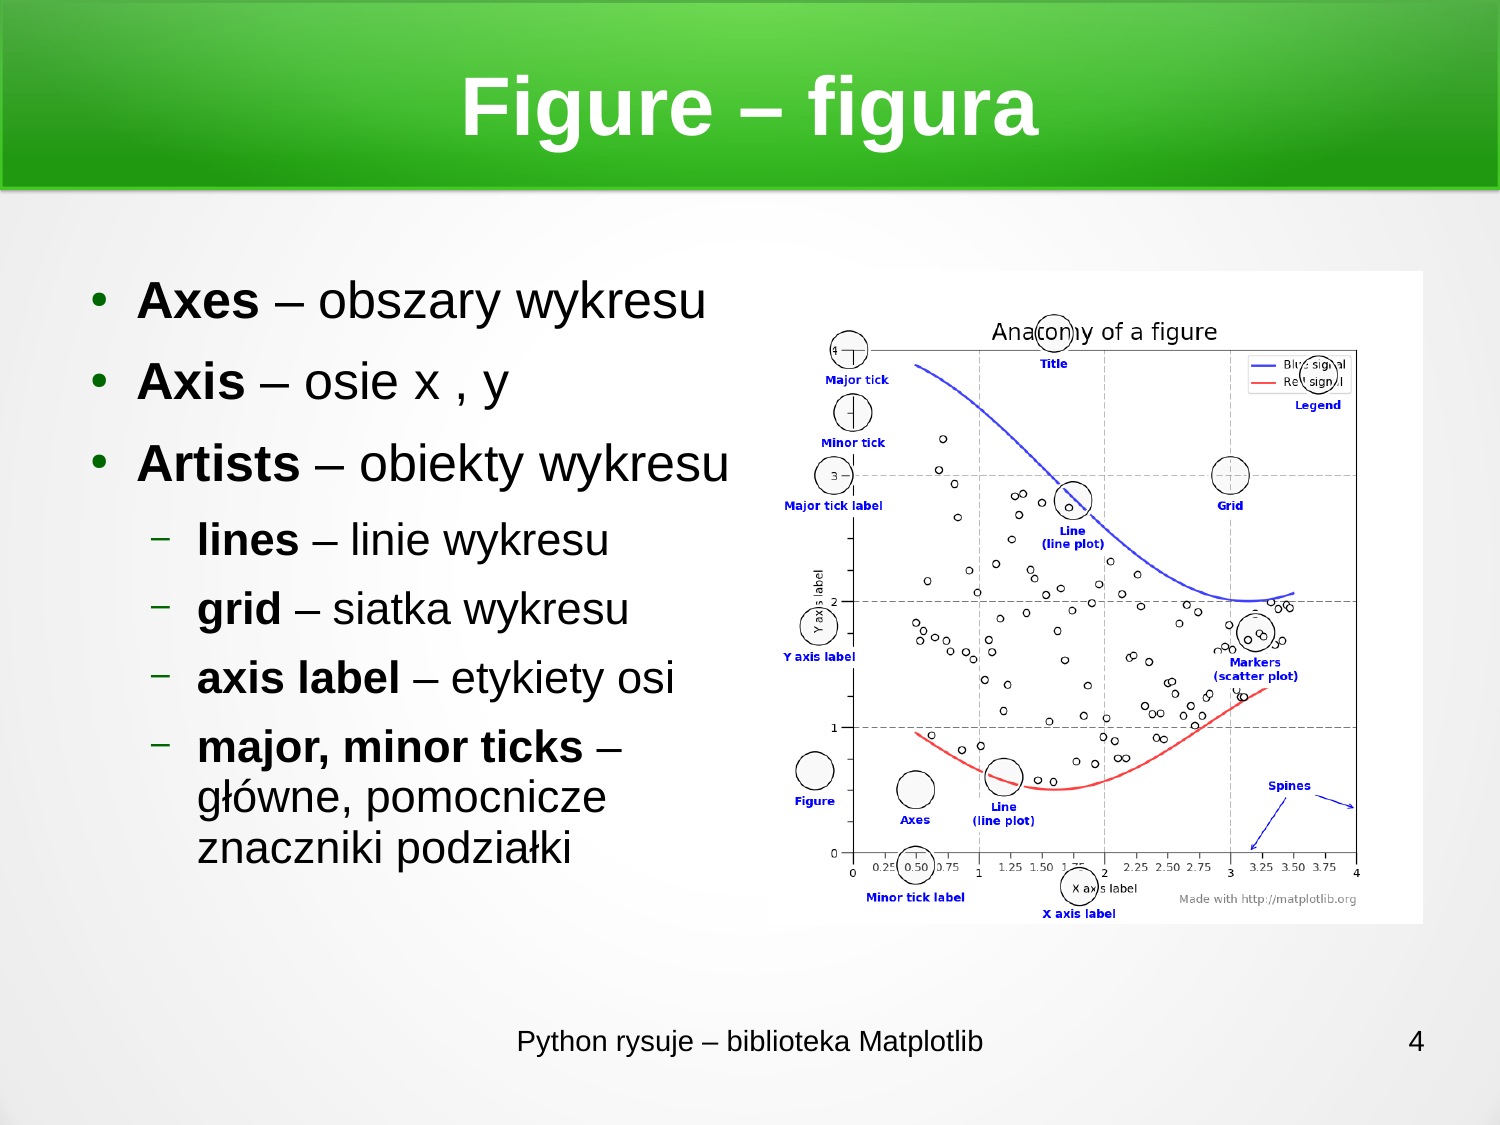

# Figure – figura
Axes – obszary wykresu
Axis – osie x , y
Artists – obiekty wykresu
lines – linie wykresu
grid – siatka wykresu
axis label – etykiety osi
major, minor ticks – główne, pomocnicze znaczniki podziałki
Python rysuje – biblioteka Matplotlib
4